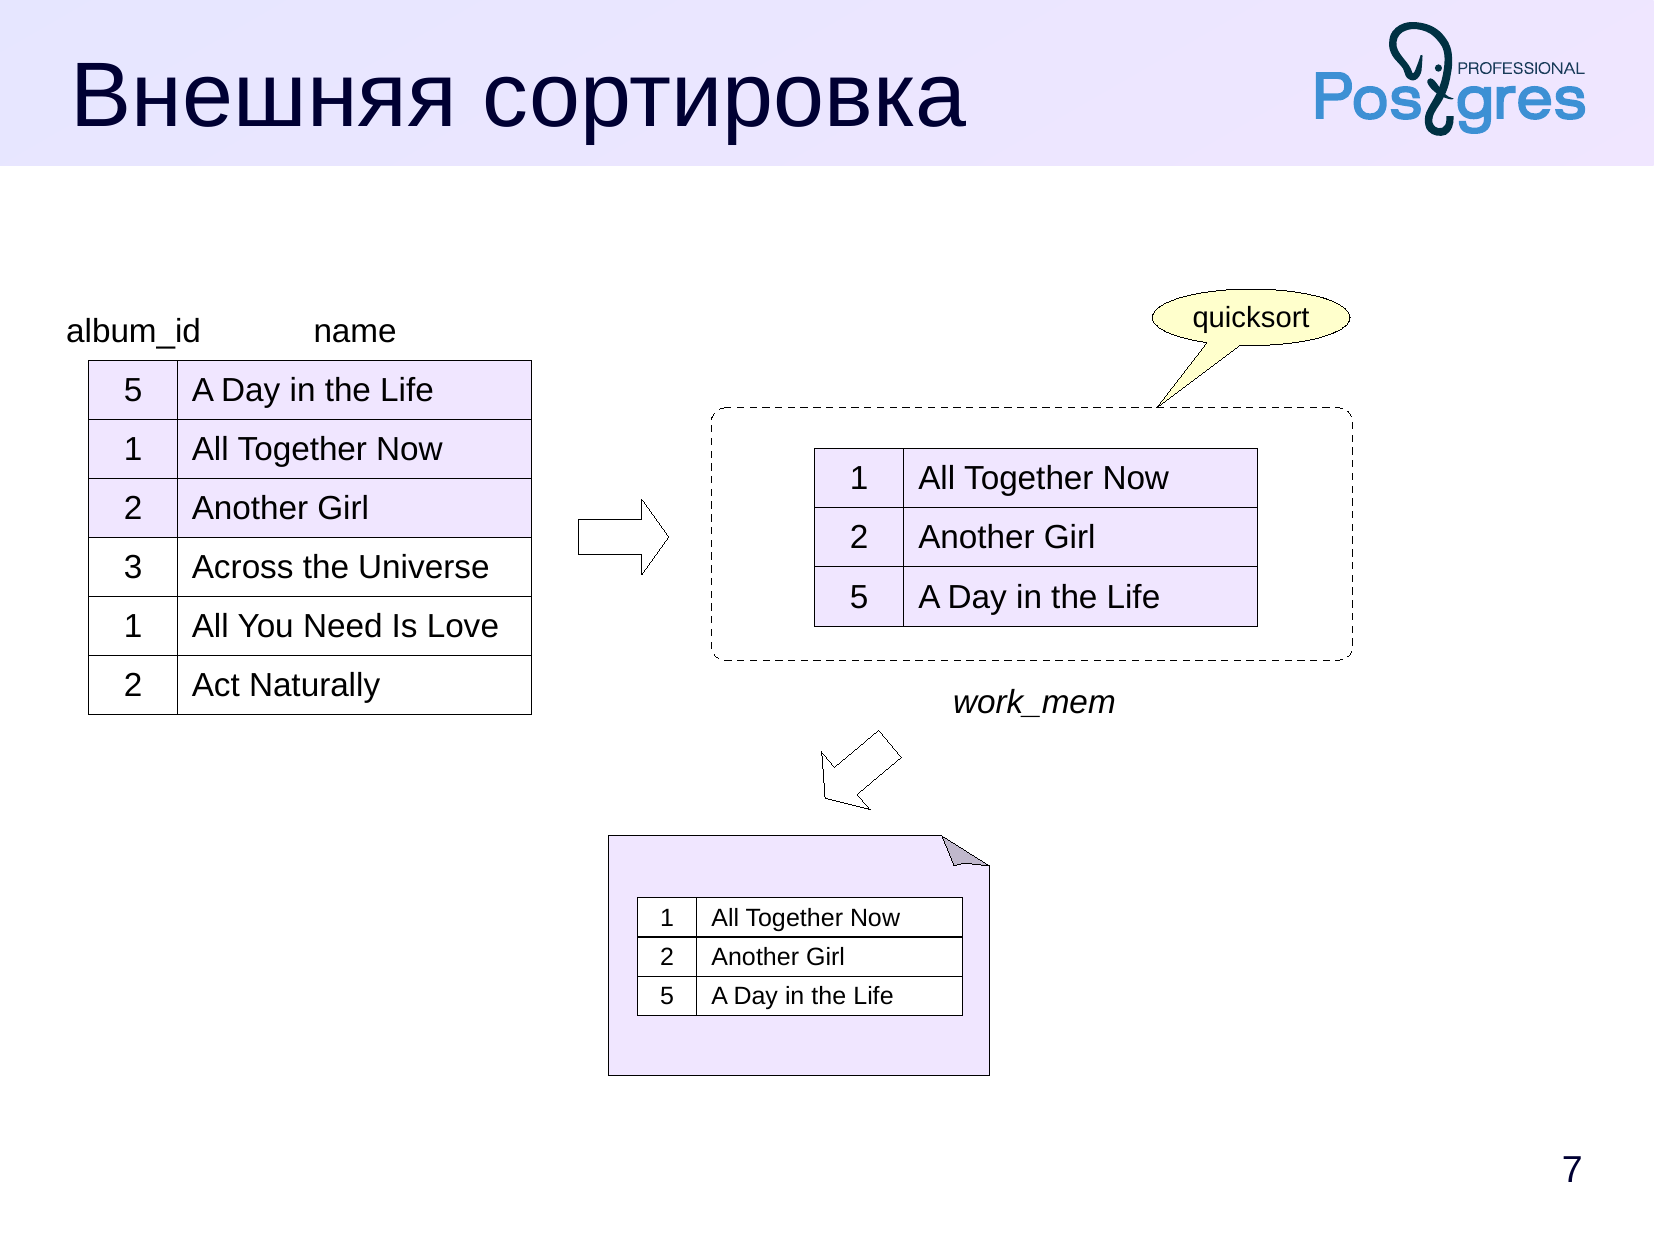

# Внешняя сортировка
quicksort
album_id
name
5
A Day in the Life
1
All Together Now
1
All Together Now
2
Another Girl
2
Another Girl
3
Across the Universe
5
A Day in the Life
1
All You Need Is Love
2
Act Naturally
work_mem
1
All Together Now
2
Another Girl
5
A Day in the Life